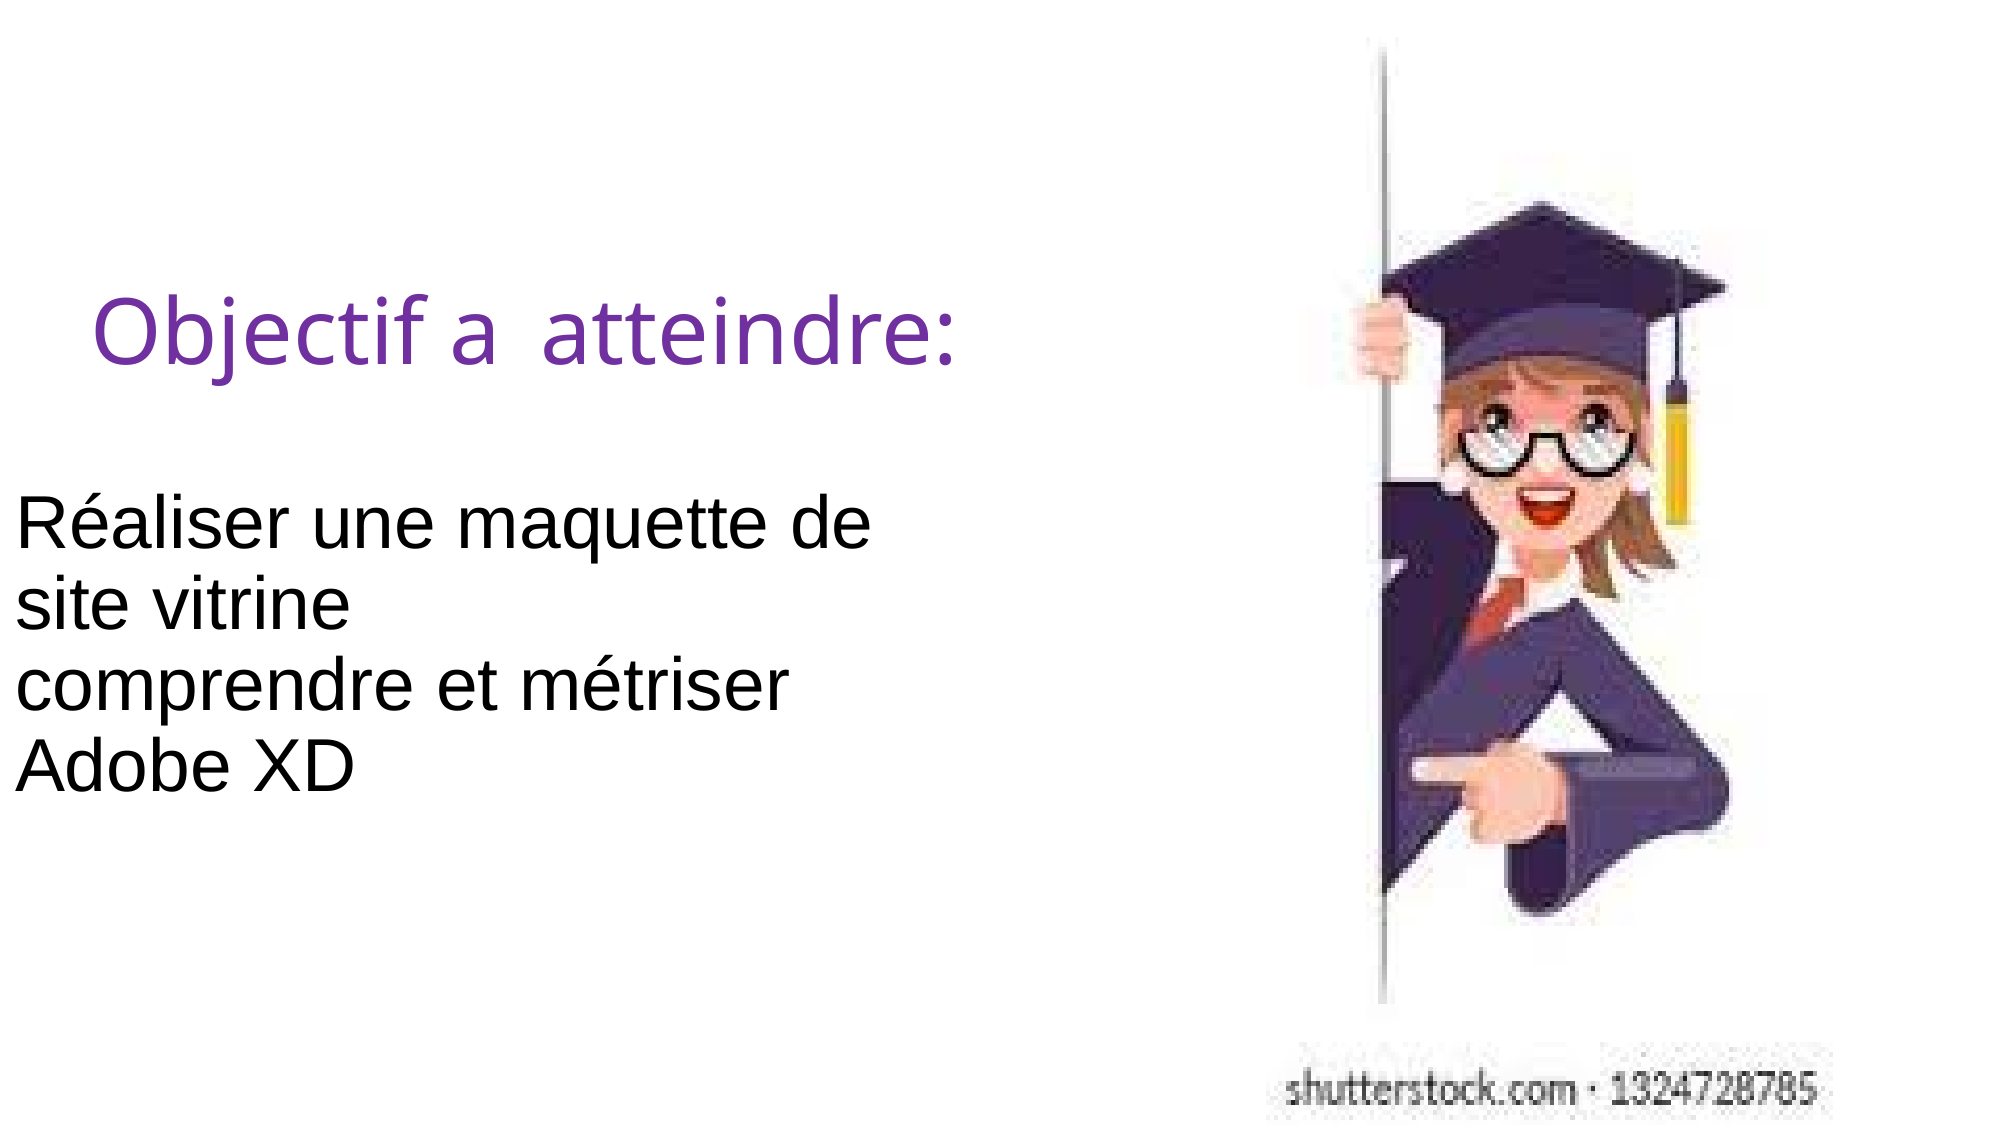

# Objectif a 	atteindre: Réaliser une maquette de site vitrine comprendre et métriser Adobe XD